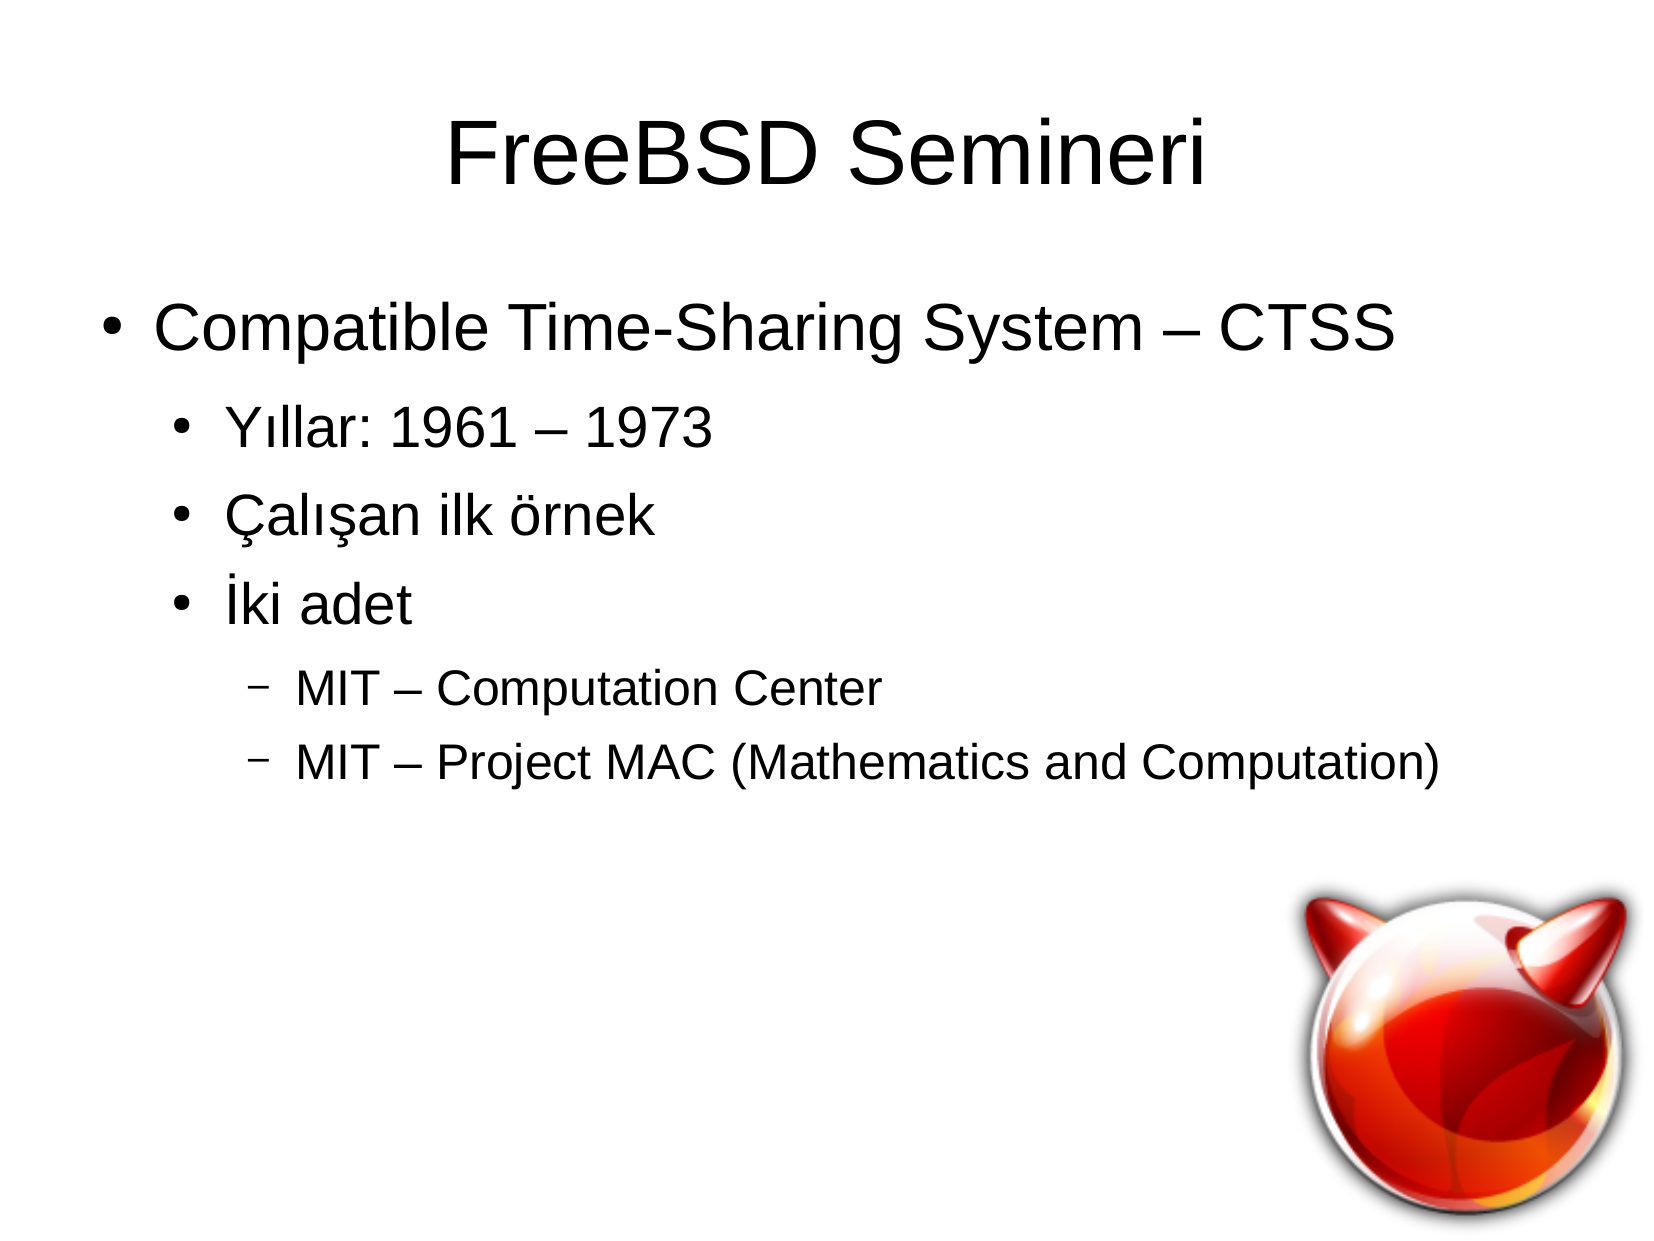

# FreeBSD Semineri
Compatible Time-Sharing System – CTSS
Yıllar: 1961 – 1973
Çalışan ilk örnek
İki adet
MIT – Computation Center
MIT – Project MAC (Mathematics and Computation)